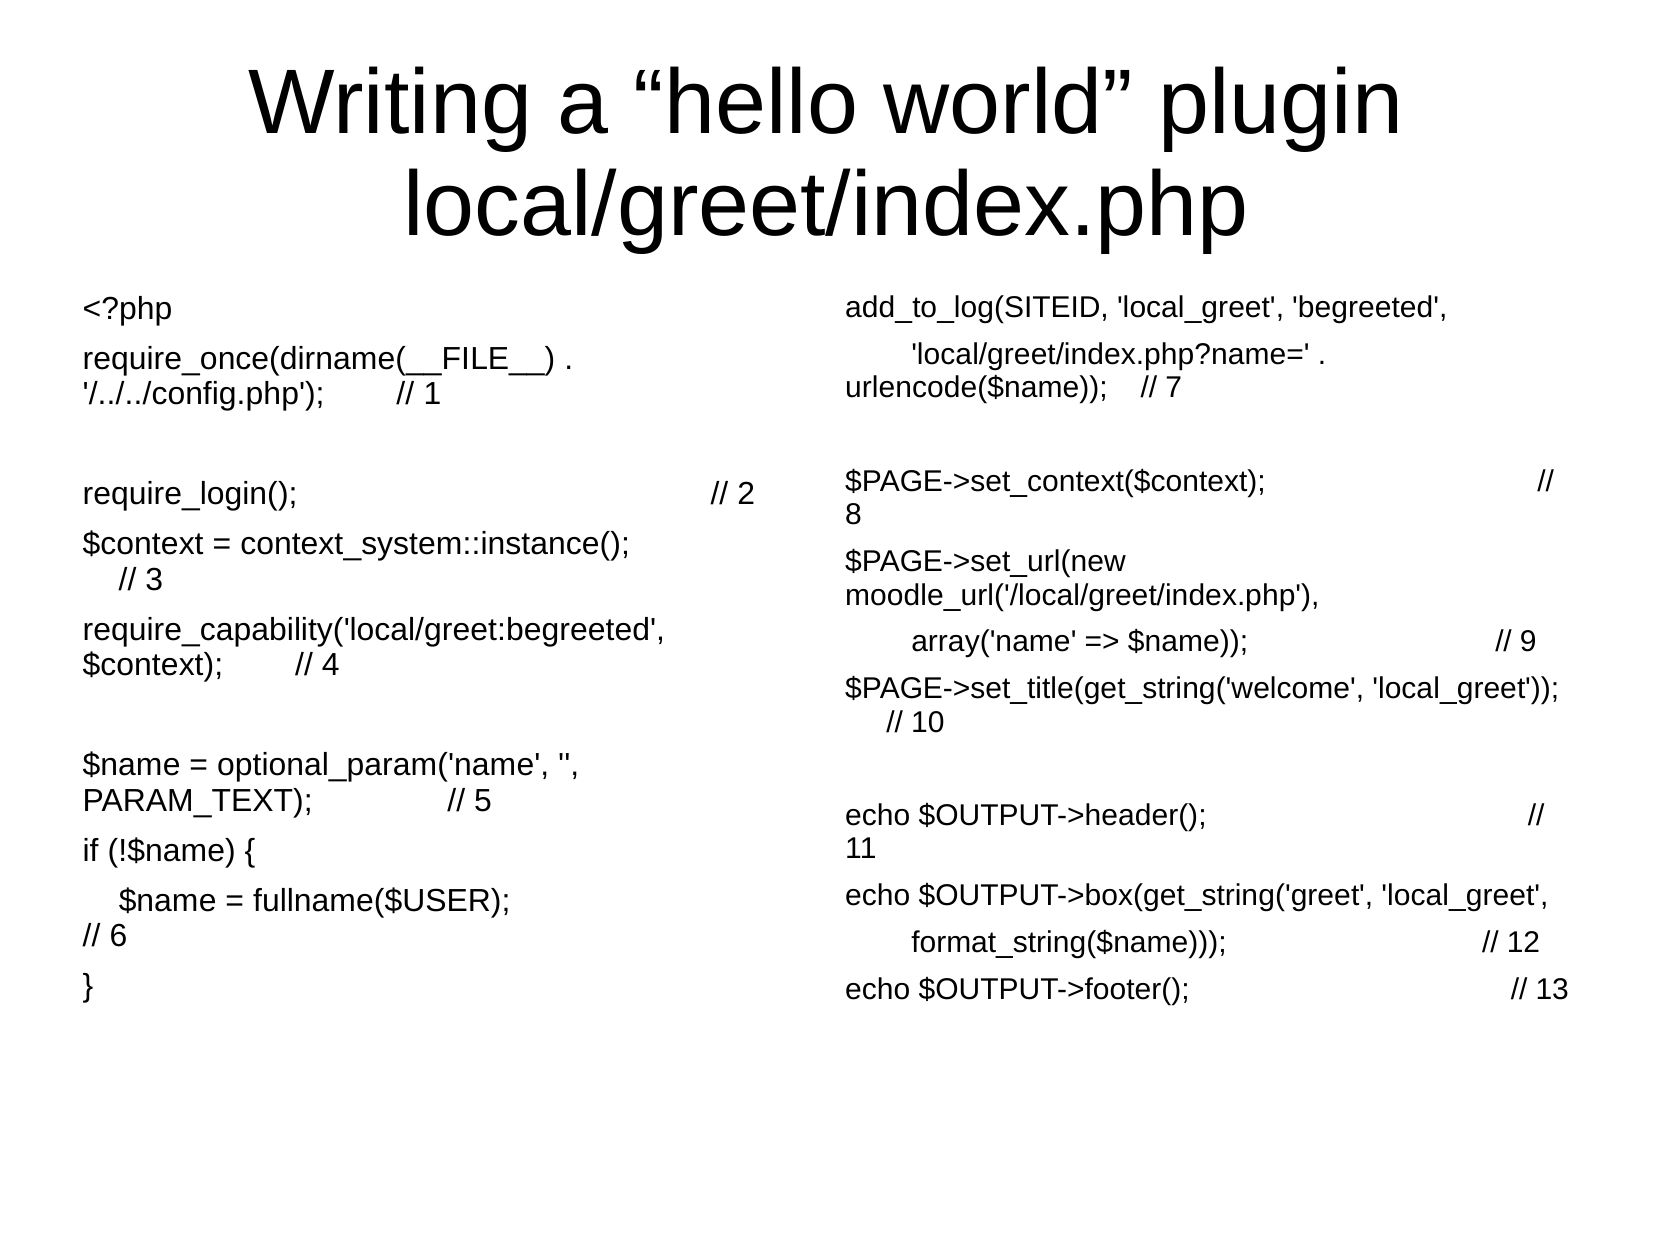

# Writing a “hello world” plugin local/greet/index.php
<?php
require_once(dirname(__FILE__) . '/../../config.php'); // 1
require_login(); // 2
$context = context_system::instance(); // 3
require_capability('local/greet:begreeted', $context); // 4
$name = optional_param('name', '', PARAM_TEXT); // 5
if (!$name) {
 $name = fullname($USER); // 6
}
add_to_log(SITEID, 'local_greet', 'begreeted',
 'local/greet/index.php?name=' . urlencode($name)); // 7
$PAGE->set_context($context); // 8
$PAGE->set_url(new moodle_url('/local/greet/index.php'),
 array('name' => $name)); // 9
$PAGE->set_title(get_string('welcome', 'local_greet')); // 10
echo $OUTPUT->header(); // 11
echo $OUTPUT->box(get_string('greet', 'local_greet',
 format_string($name))); // 12
echo $OUTPUT->footer(); // 13